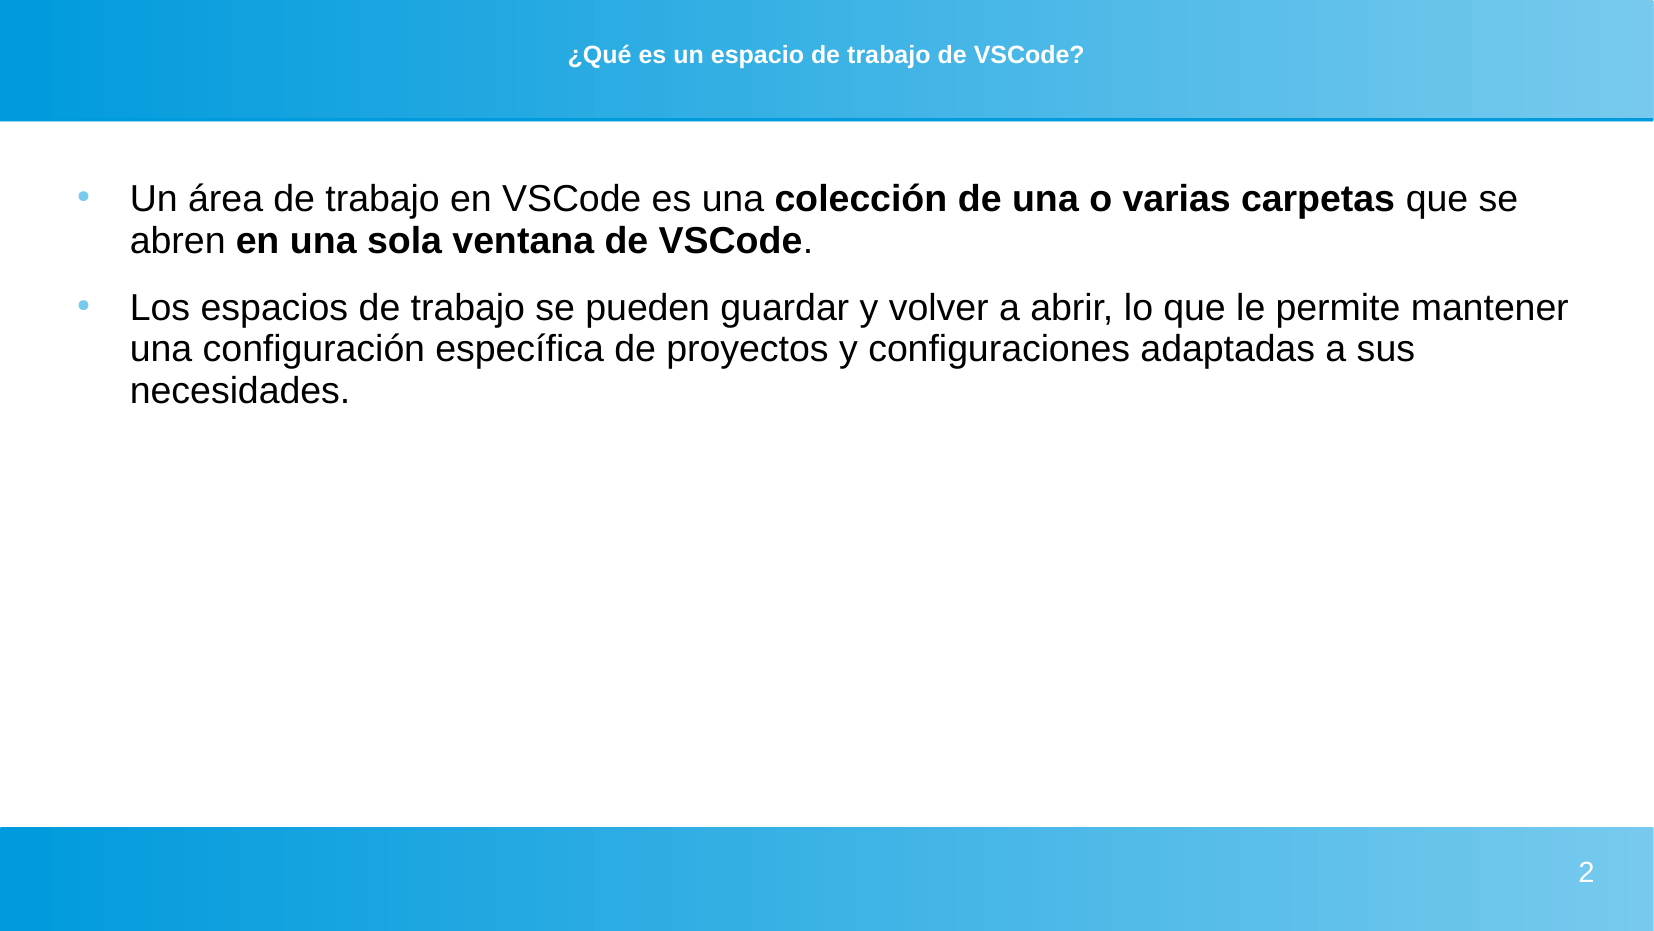

# ¿Qué es un espacio de trabajo de VSCode?
Un área de trabajo en VSCode es una colección de una o varias carpetas que se abren en una sola ventana de VSCode.
Los espacios de trabajo se pueden guardar y volver a abrir, lo que le permite mantener una configuración específica de proyectos y configuraciones adaptadas a sus necesidades.
2